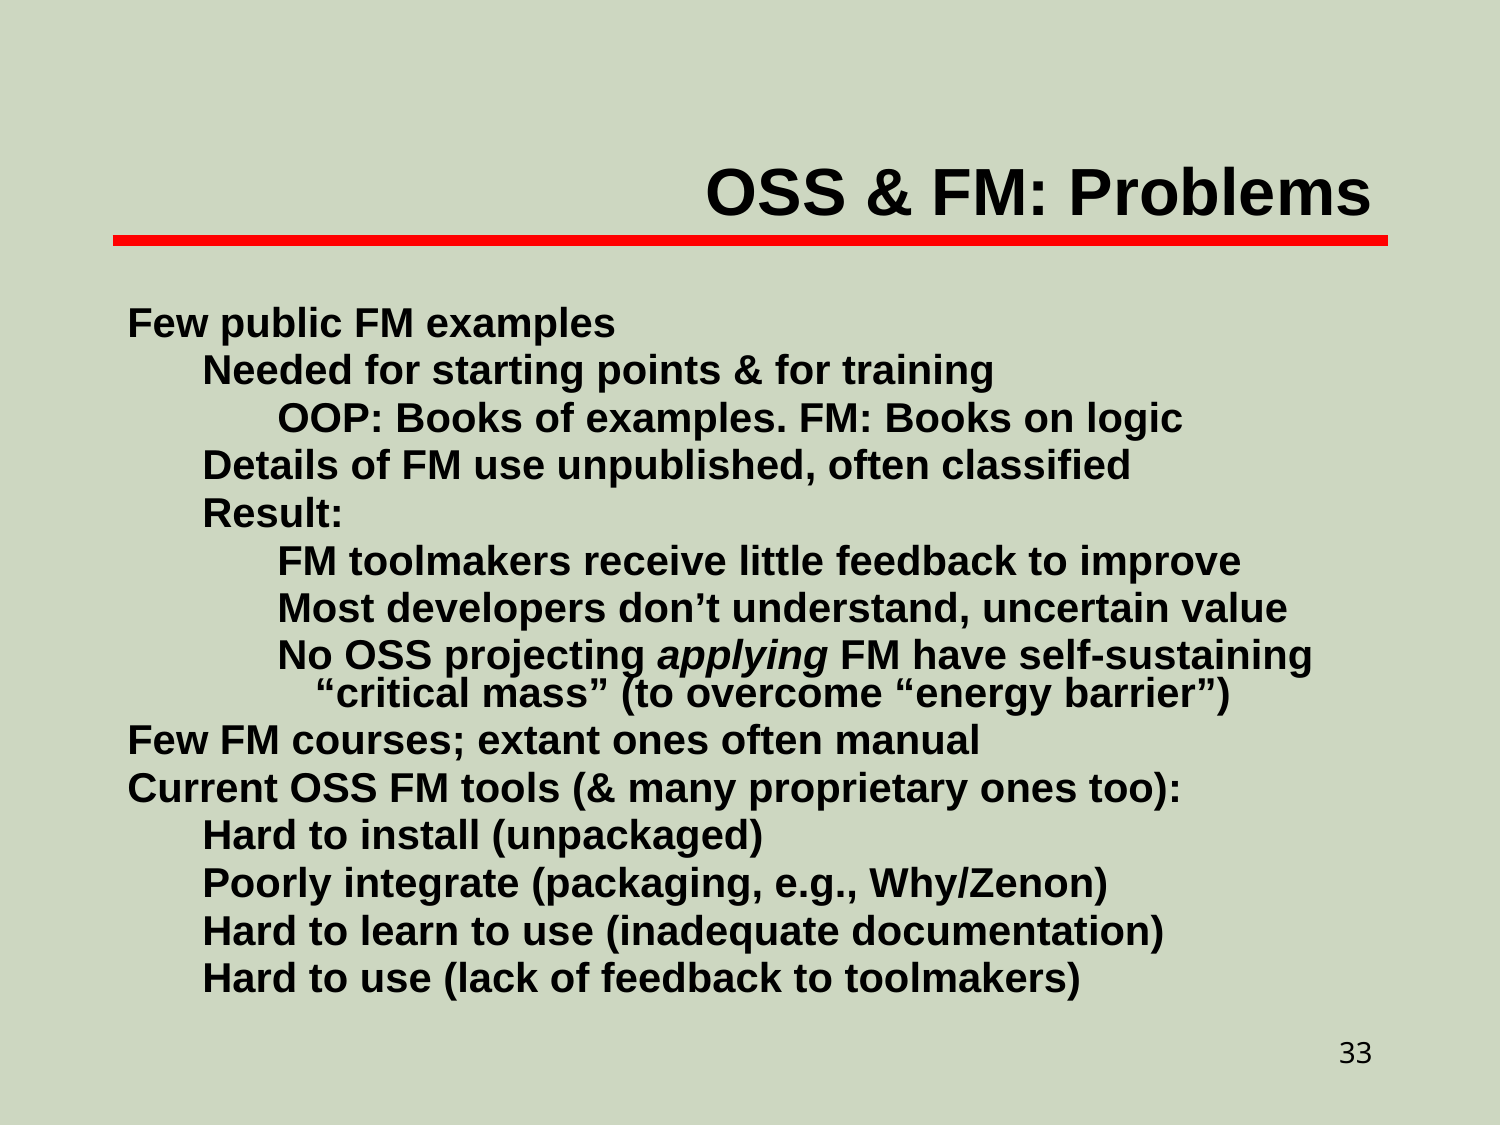

# OSS & FM: Problems
Few public FM examples
Needed for starting points & for training
OOP: Books of examples. FM: Books on logic
Details of FM use unpublished, often classified
Result:
FM toolmakers receive little feedback to improve
Most developers don’t understand, uncertain value
No OSS projecting applying FM have self-sustaining “critical mass” (to overcome “energy barrier”)
Few FM courses; extant ones often manual
Current OSS FM tools (& many proprietary ones too):
Hard to install (unpackaged)
Poorly integrate (packaging, e.g., Why/Zenon)
Hard to learn to use (inadequate documentation)
Hard to use (lack of feedback to toolmakers)